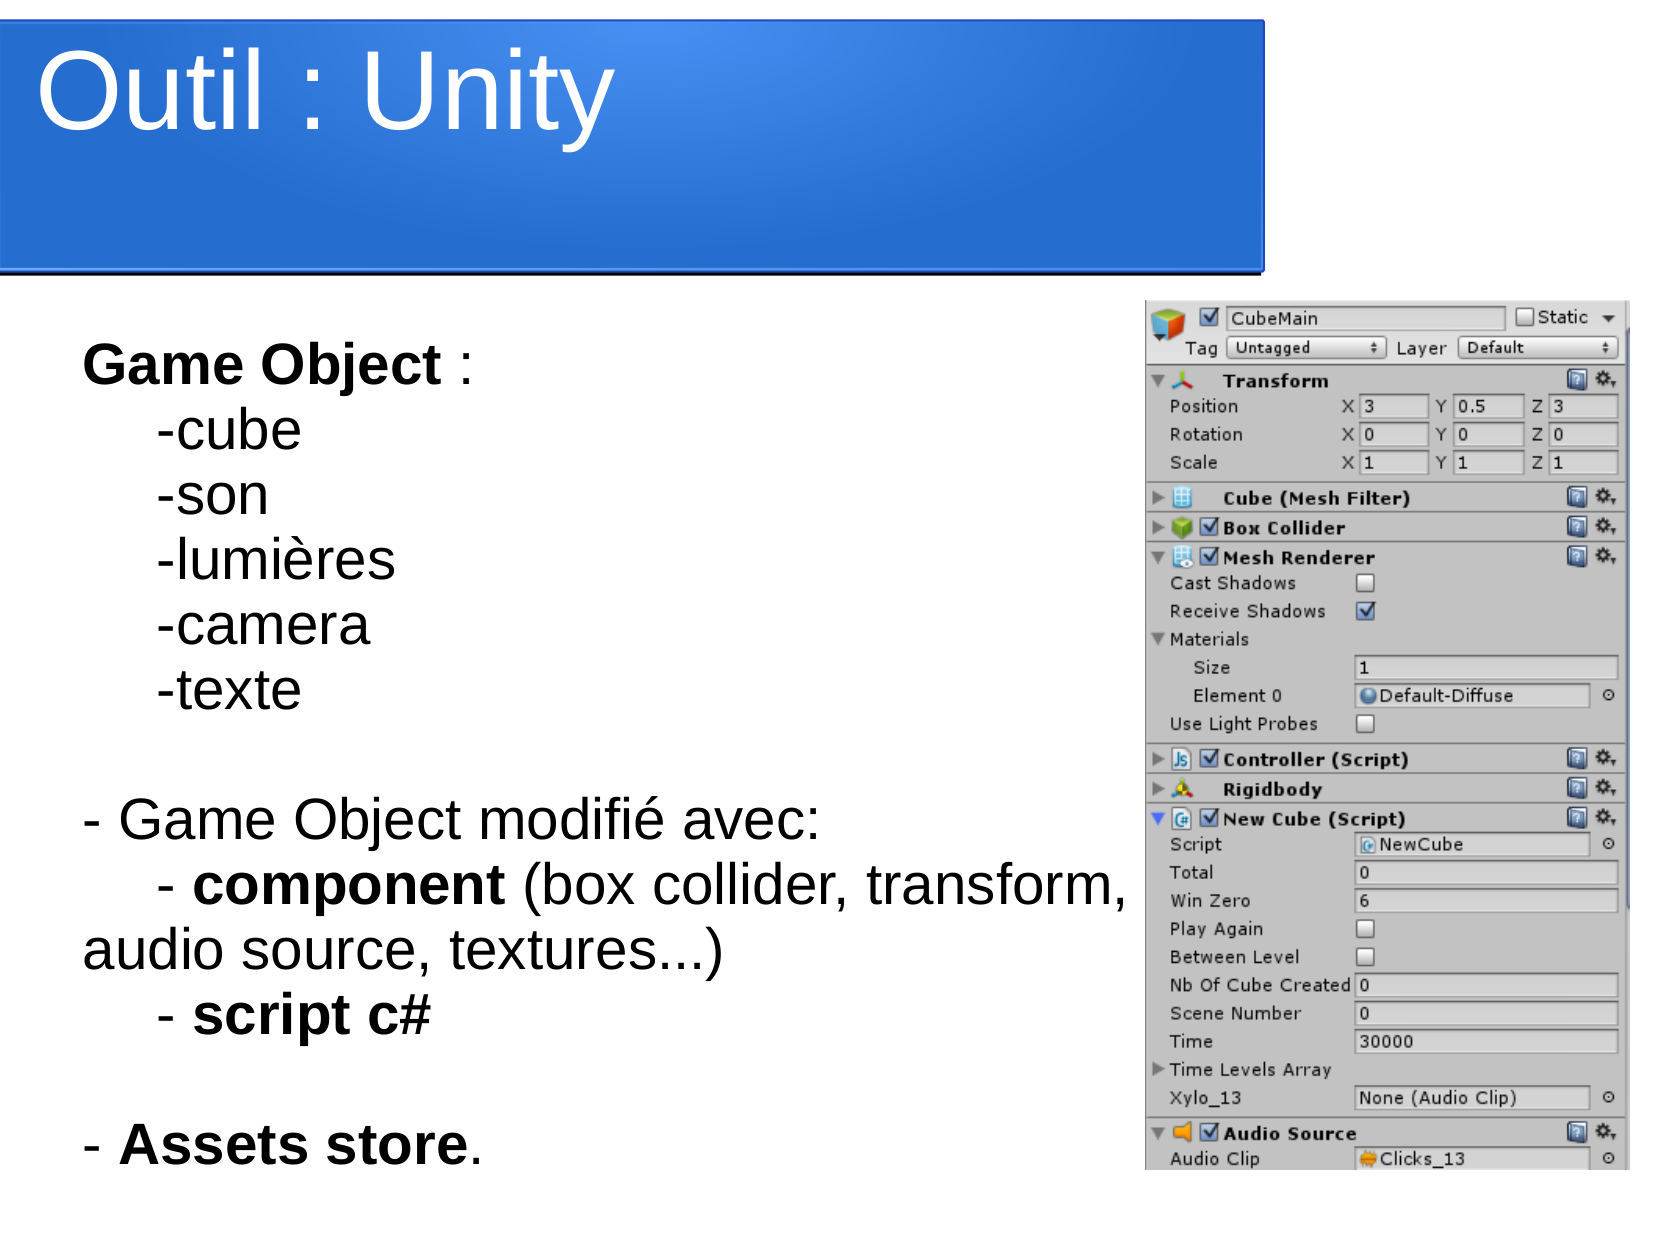

# Outil : Unity
Game Object :
	-cube
	-son
	-lumières
	-camera
	-texte
- Game Object modifié avec:
	- component (box collider, transform, audio source, textures...)
	- script c#
- Assets store.